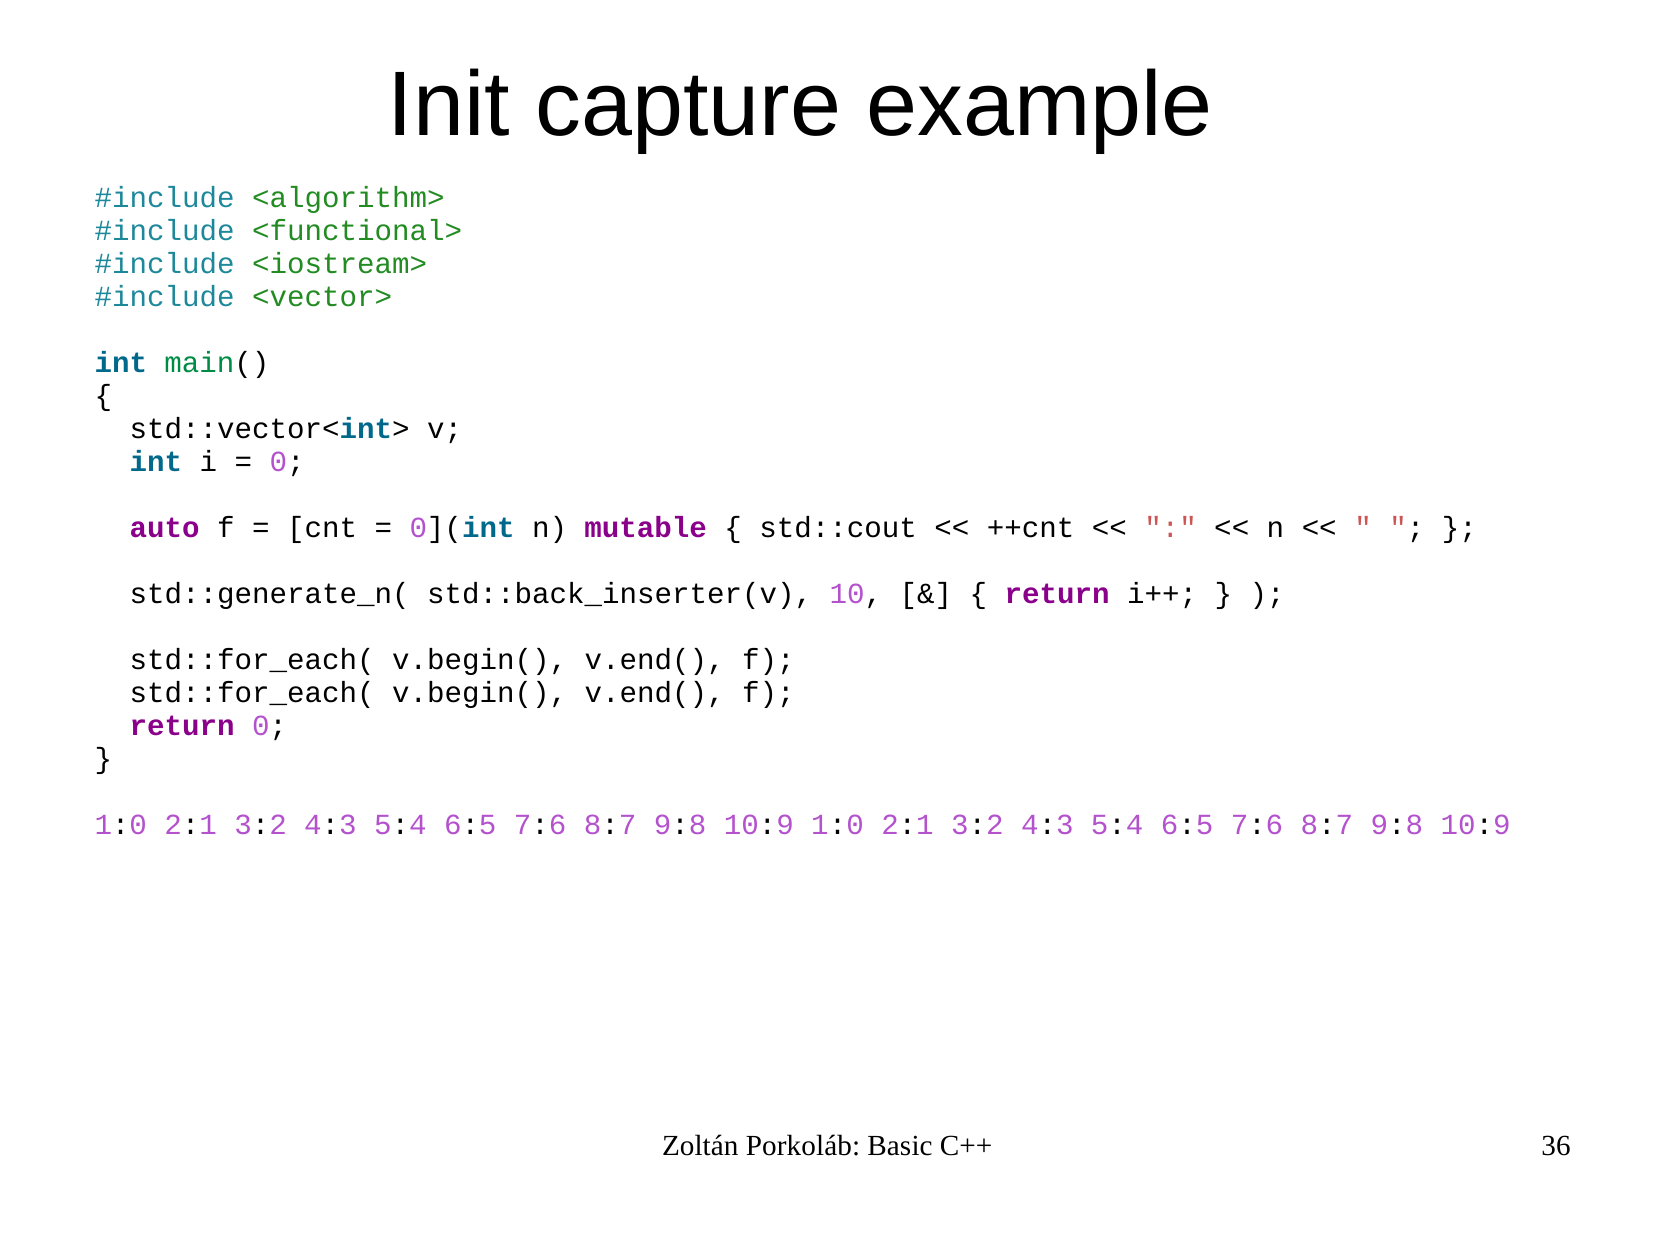

# Init capture example
#include <algorithm>
#include <functional>
#include <iostream>
#include <vector>
int main()
{
 std::vector<int> v;
 int i = 0;
 auto f = [cnt = 0](int n) mutable { std::cout << ++cnt << ":" << n << " "; };
 std::generate_n( std::back_inserter(v), 10, [&] { return i++; } );
 std::for_each( v.begin(), v.end(), f);
 std::for_each( v.begin(), v.end(), f);
 return 0;
}
1:0 2:1 3:2 4:3 5:4 6:5 7:6 8:7 9:8 10:9 1:0 2:1 3:2 4:3 5:4 6:5 7:6 8:7 9:8 10:9
Zoltán Porkoláb: Basic C++
36